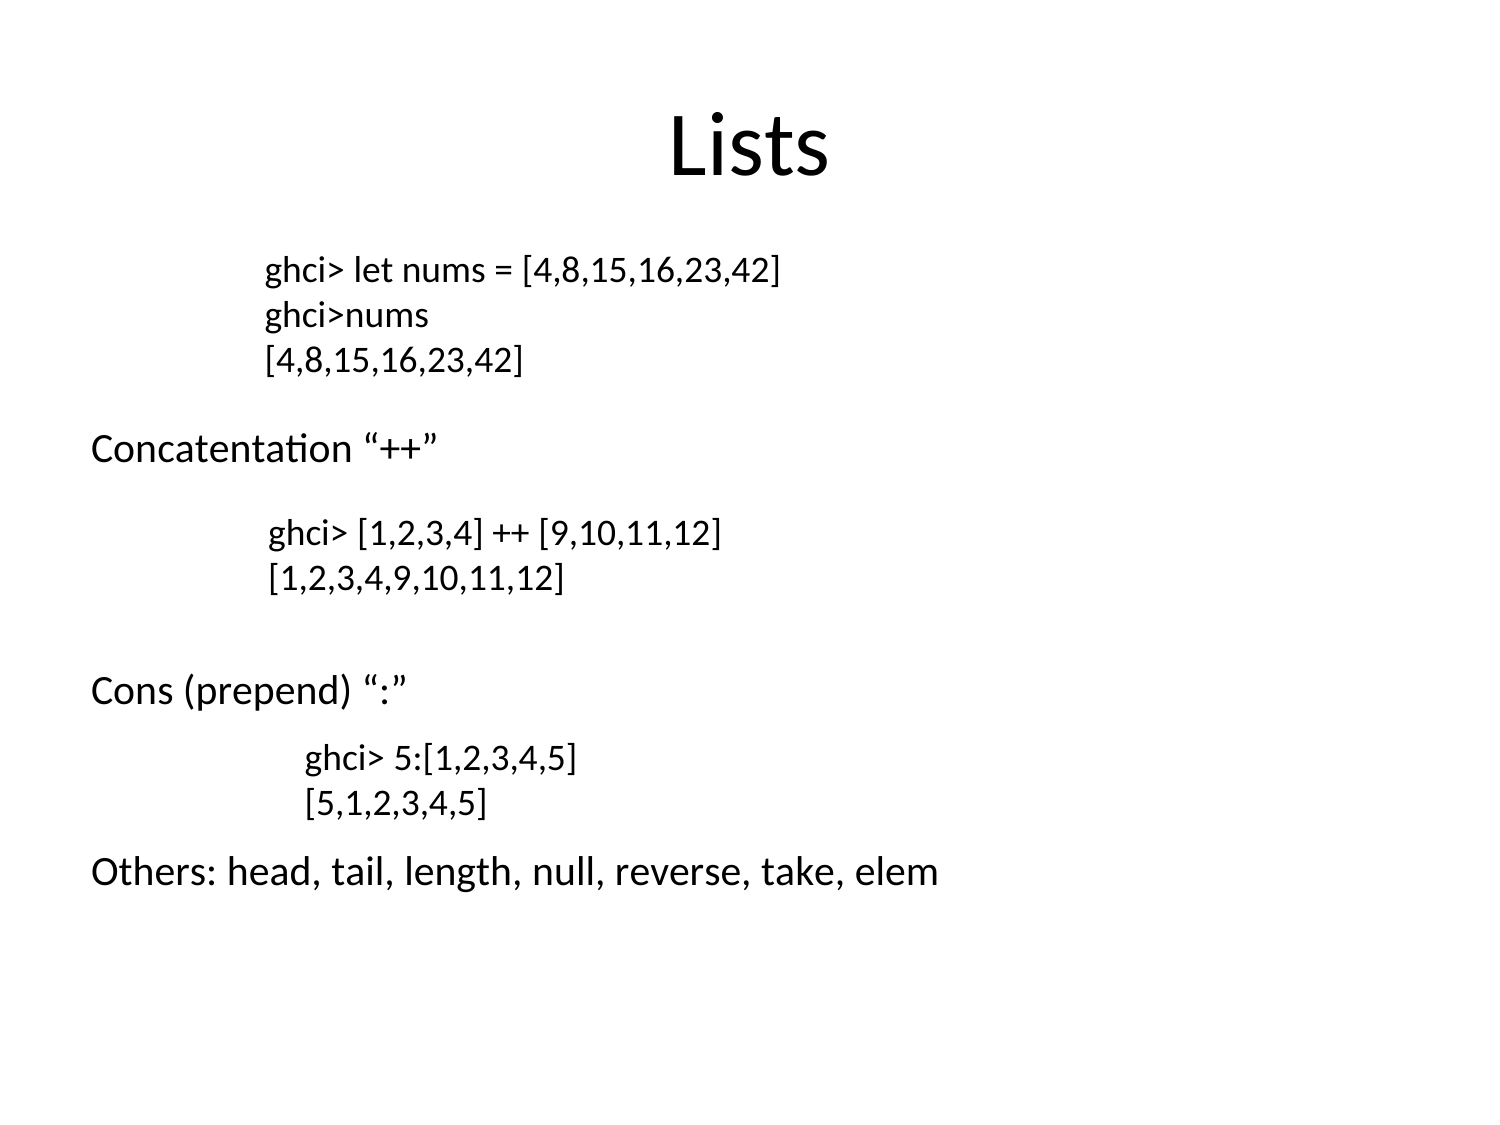

Lists
ghci> let nums = [4,8,15,16,23,42]
ghci>nums
[4,8,15,16,23,42]
Concatentation “++”
Cons (prepend) “:”
Others: head, tail, length, null, reverse, take, elem
ghci> [1,2,3,4] ++ [9,10,11,12]
[1,2,3,4,9,10,11,12]
ghci> 5:[1,2,3,4,5]
[5,1,2,3,4,5]